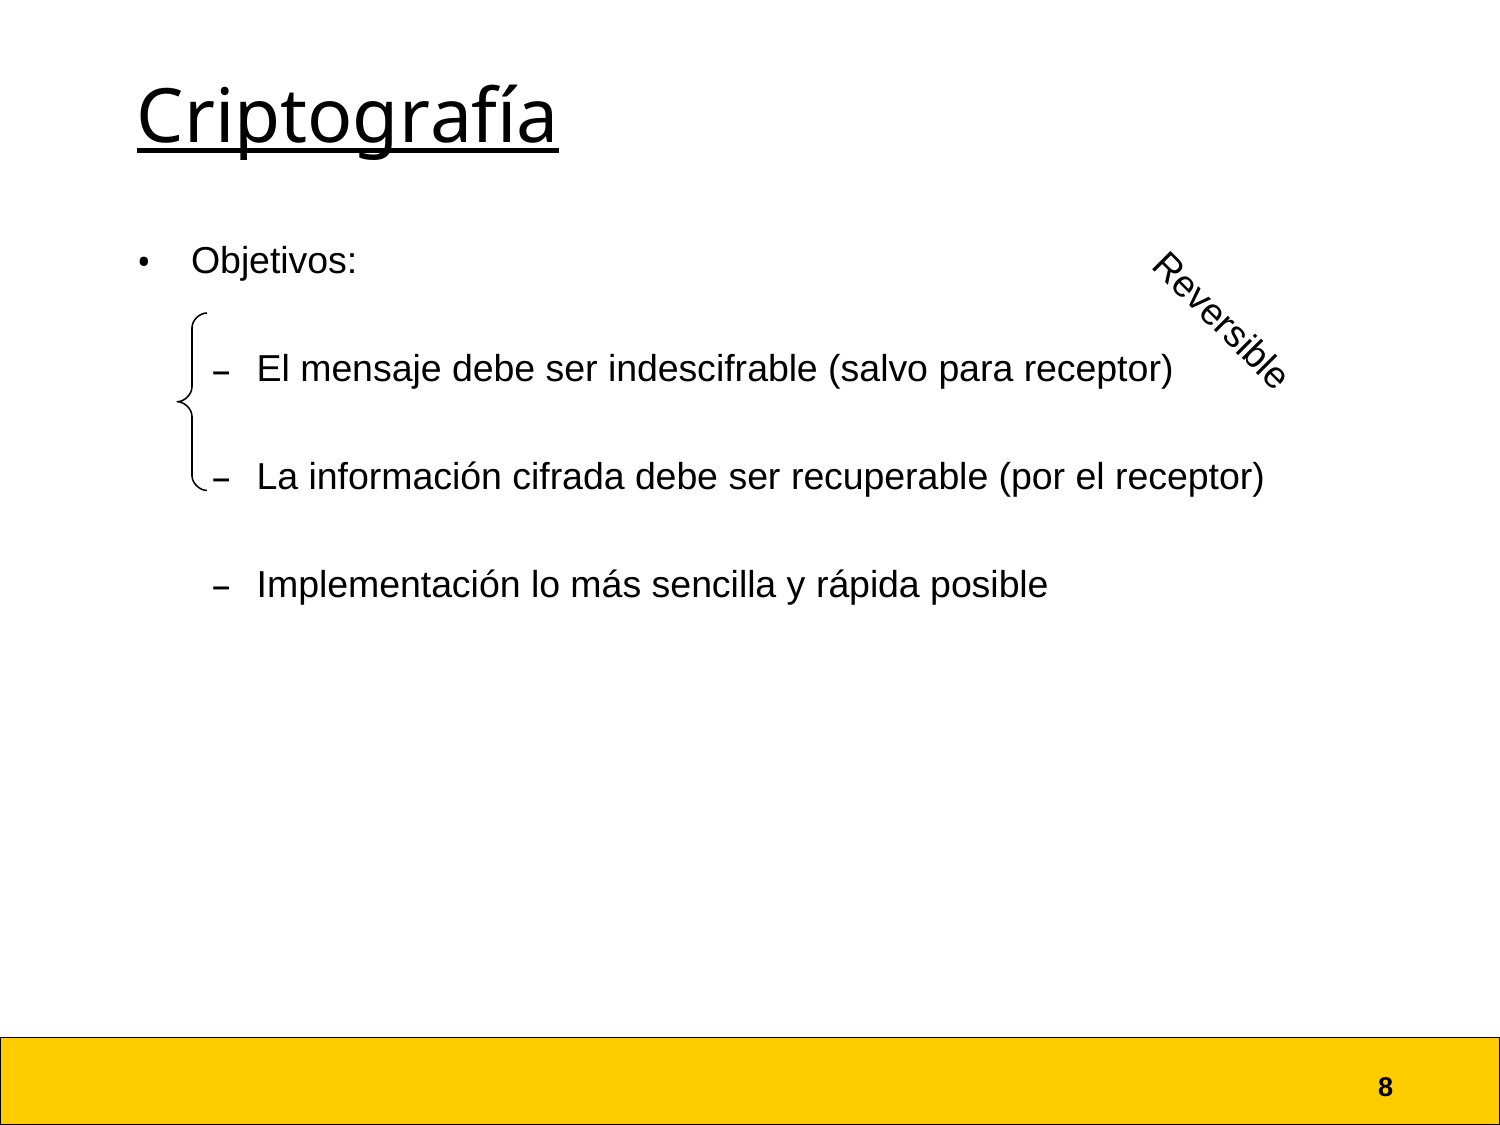

# Criptografía
Objetivos:
El mensaje debe ser indescifrable (salvo para receptor)
La información cifrada debe ser recuperable (por el receptor)
Implementación lo más sencilla y rápida posible
Reversible